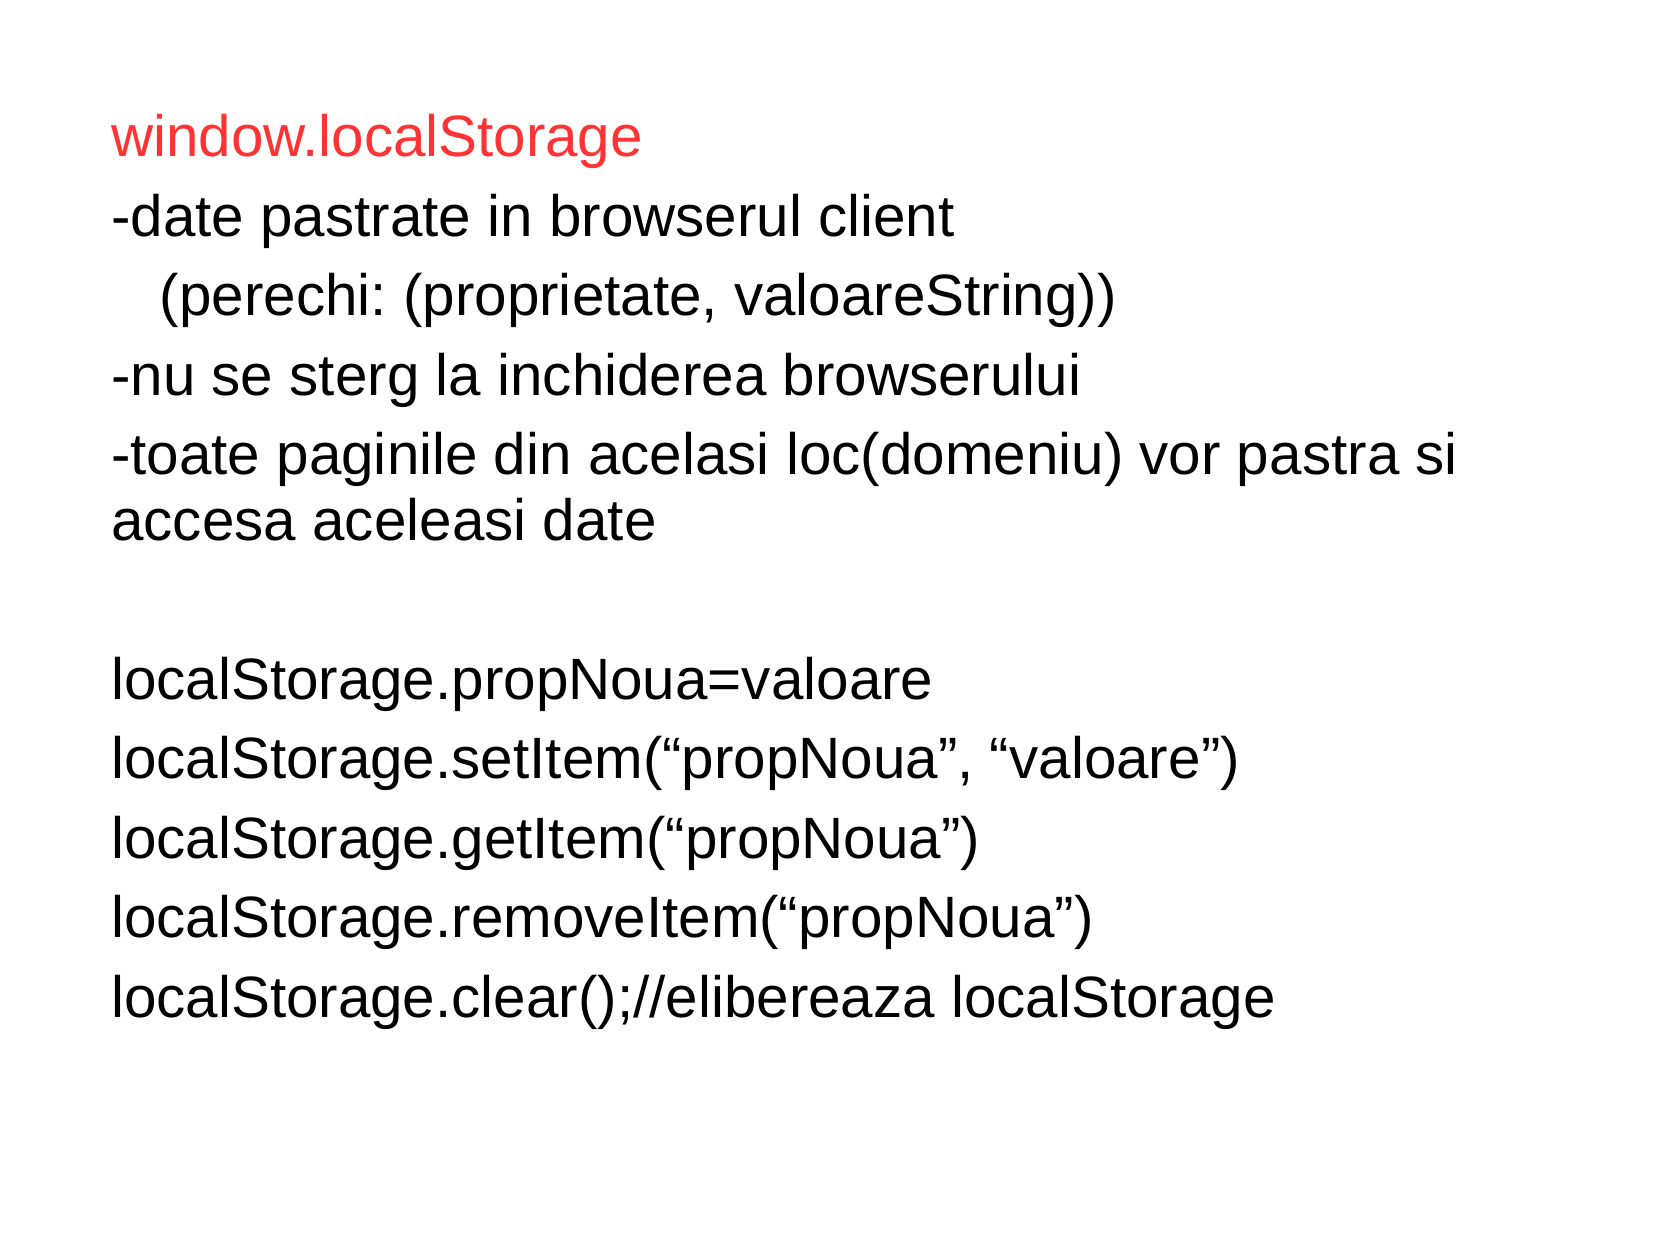

window.localStorage
-date pastrate in browserul client
 (perechi: (proprietate, valoareString))
-nu se sterg la inchiderea browserului
-toate paginile din acelasi loc(domeniu) vor pastra si accesa aceleasi date
localStorage.propNoua=valoare
localStorage.setItem(“propNoua”, “valoare”)
localStorage.getItem(“propNoua”)
localStorage.removeItem(“propNoua”)
localStorage.clear();//elibereaza localStorage